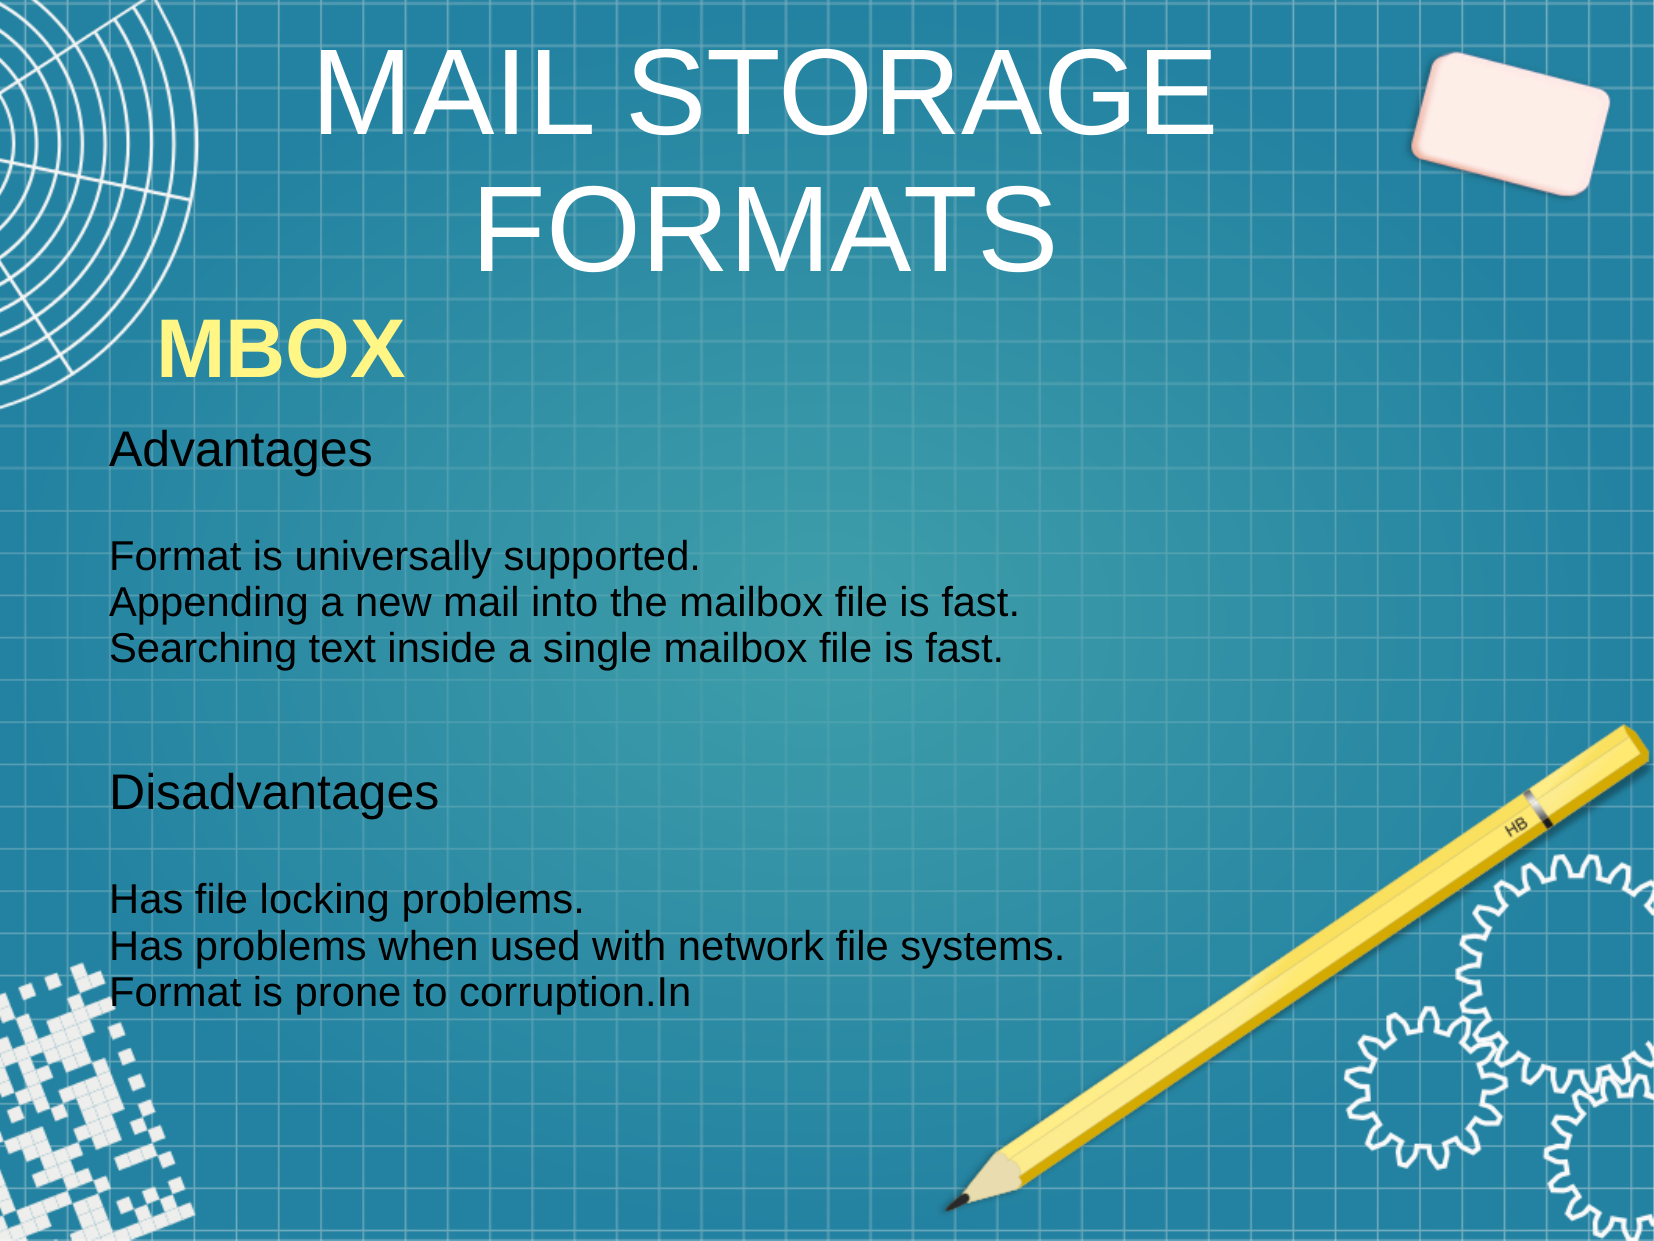

# MAIL STORAGE FORMATS
MBOX
Advantages
Format is universally supported.
Appending a new mail into the mailbox file is fast.
Searching text inside a single mailbox file is fast.
Disadvantages
Has file locking problems.
Has problems when used with network file systems.
Format is prone to corruption.In